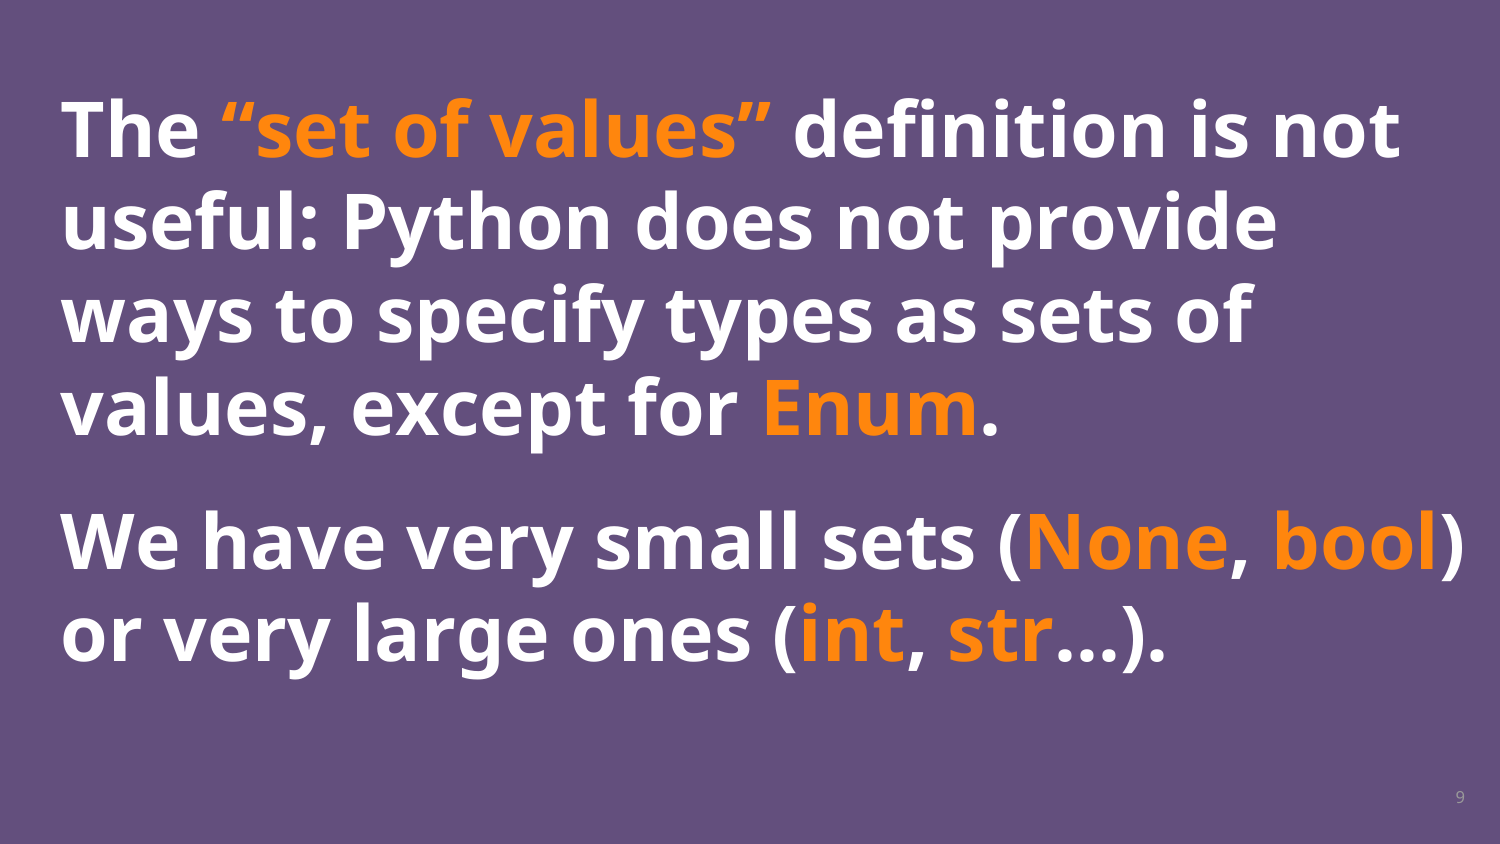

The “set of values” definition is not
useful: Python does not provide
ways to specify types as sets of
values, except for Enum.
We have very small sets (None, bool)
or very large ones (int, str…).
9